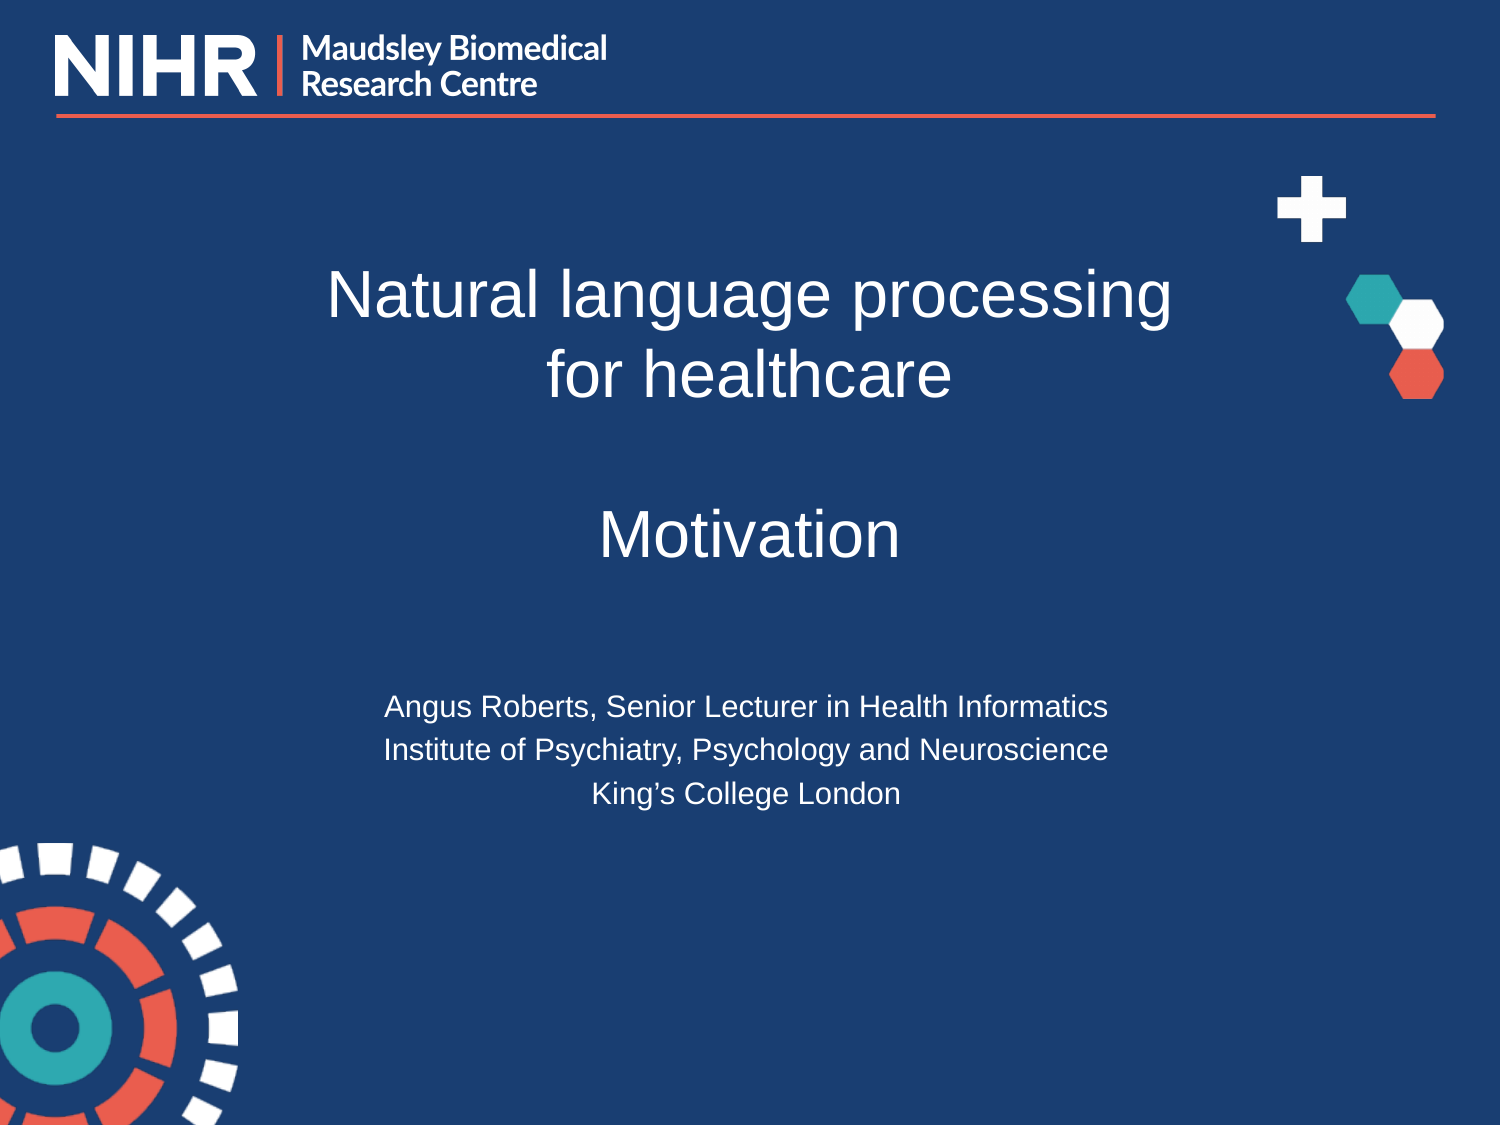

Natural language processing
for healthcare
Motivation
# Angus Roberts, Senior Lecturer in Health Informatics
Institute of Psychiatry, Psychology and Neuroscience
King’s College London